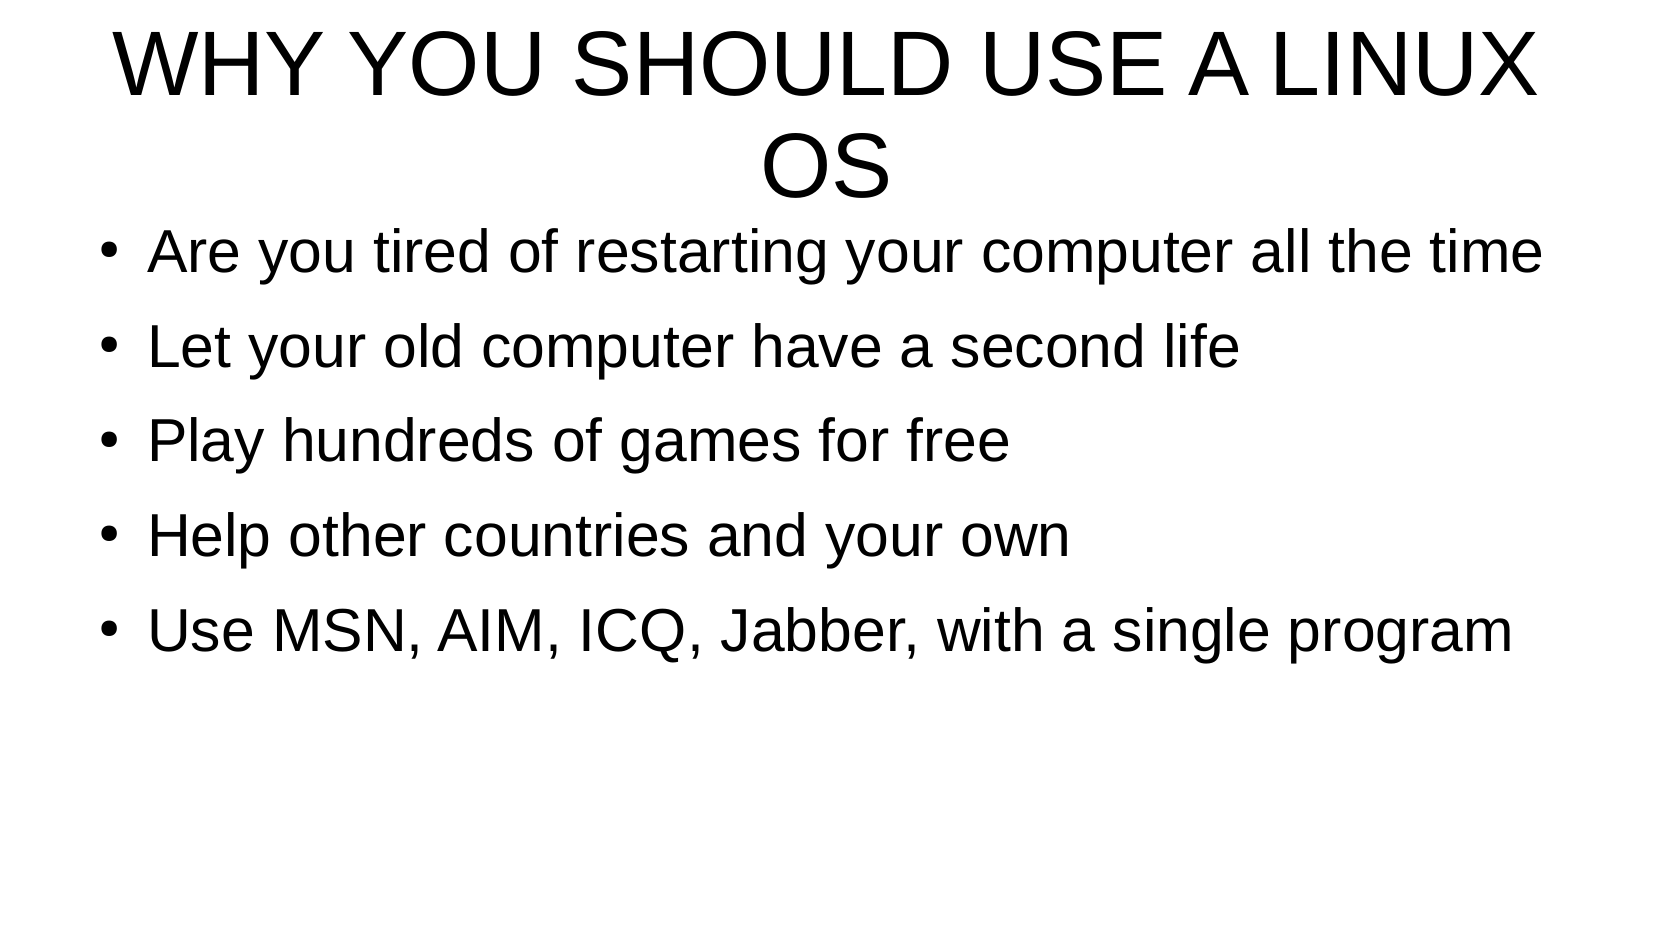

# WHY YOU SHOULD USE A LINUX OS
Are you tired of restarting your computer all the time
Let your old computer have a second life
Play hundreds of games for free
Help other countries and your own
Use MSN, AIM, ICQ, Jabber, with a single program